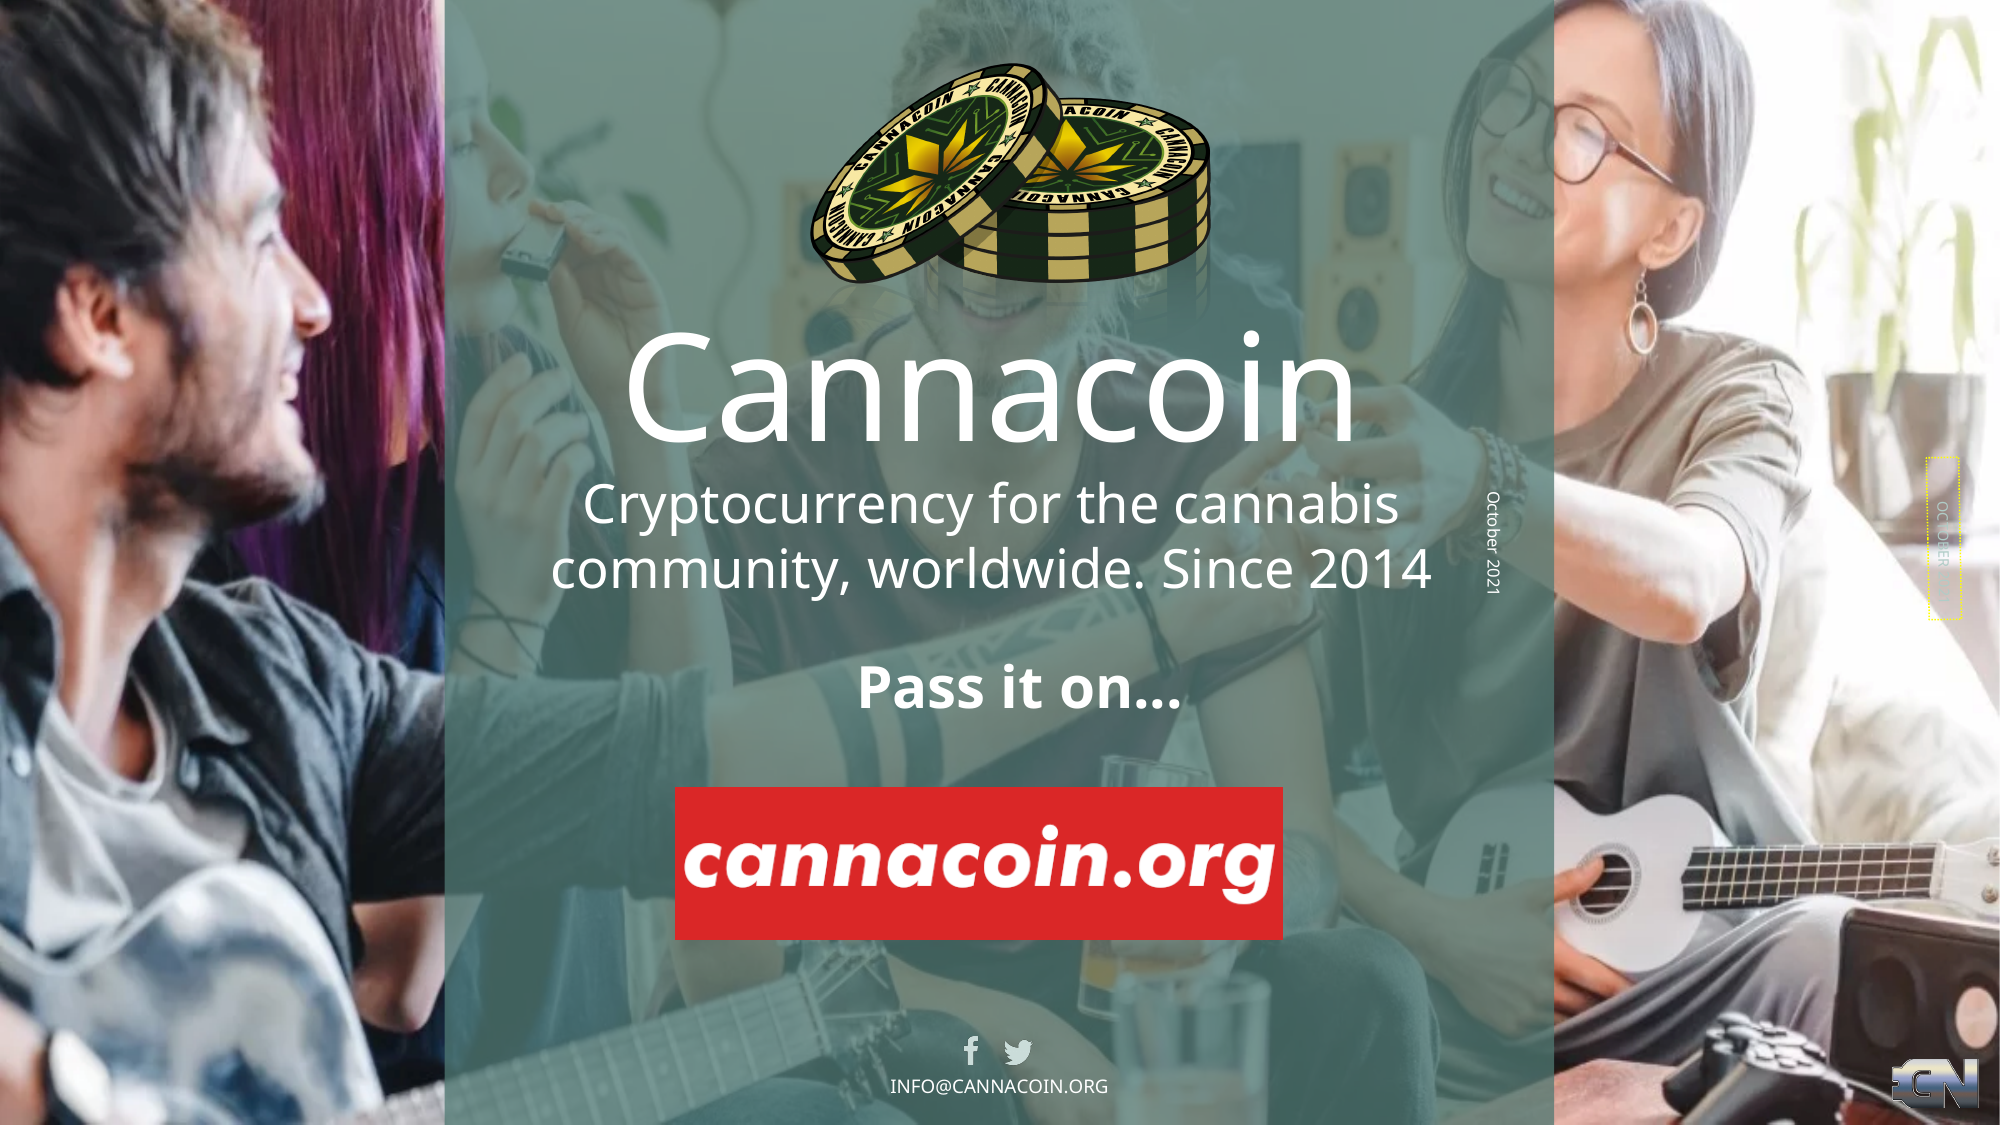

Cannacoin
Cryptocurrency for the cannabis community, worldwide. Since 2014
OCTOBER 2021
October 2021
Pass it on...
INFO@CANNACOIN.ORG